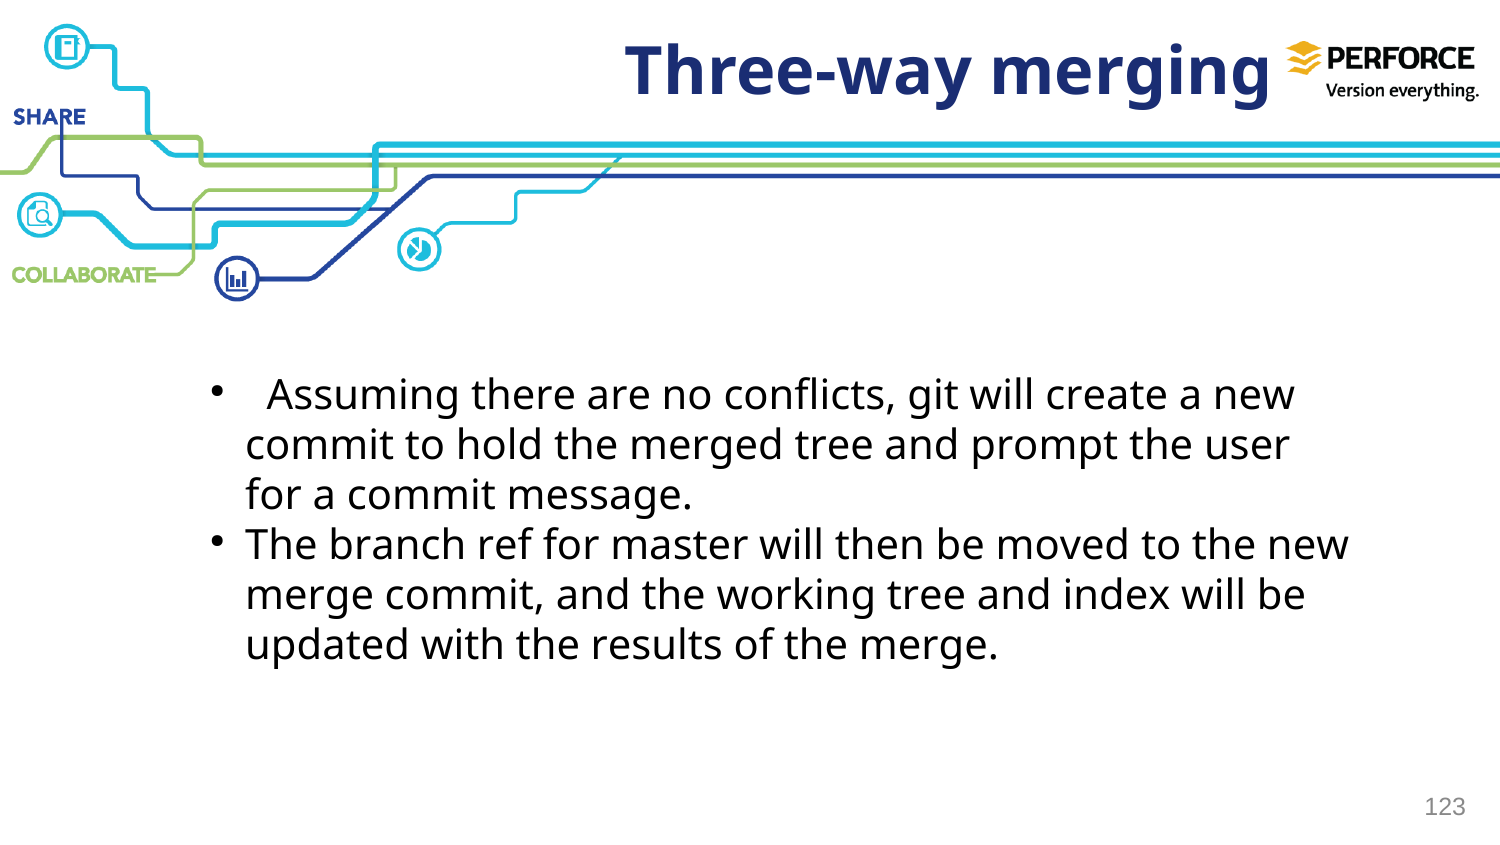

#
Three-way merging
 Assuming there are no conflicts, git will create a new commit to hold the merged tree and prompt the user for a commit message.
The branch ref for master will then be moved to the new merge commit, and the working tree and index will be updated with the results of the merge.